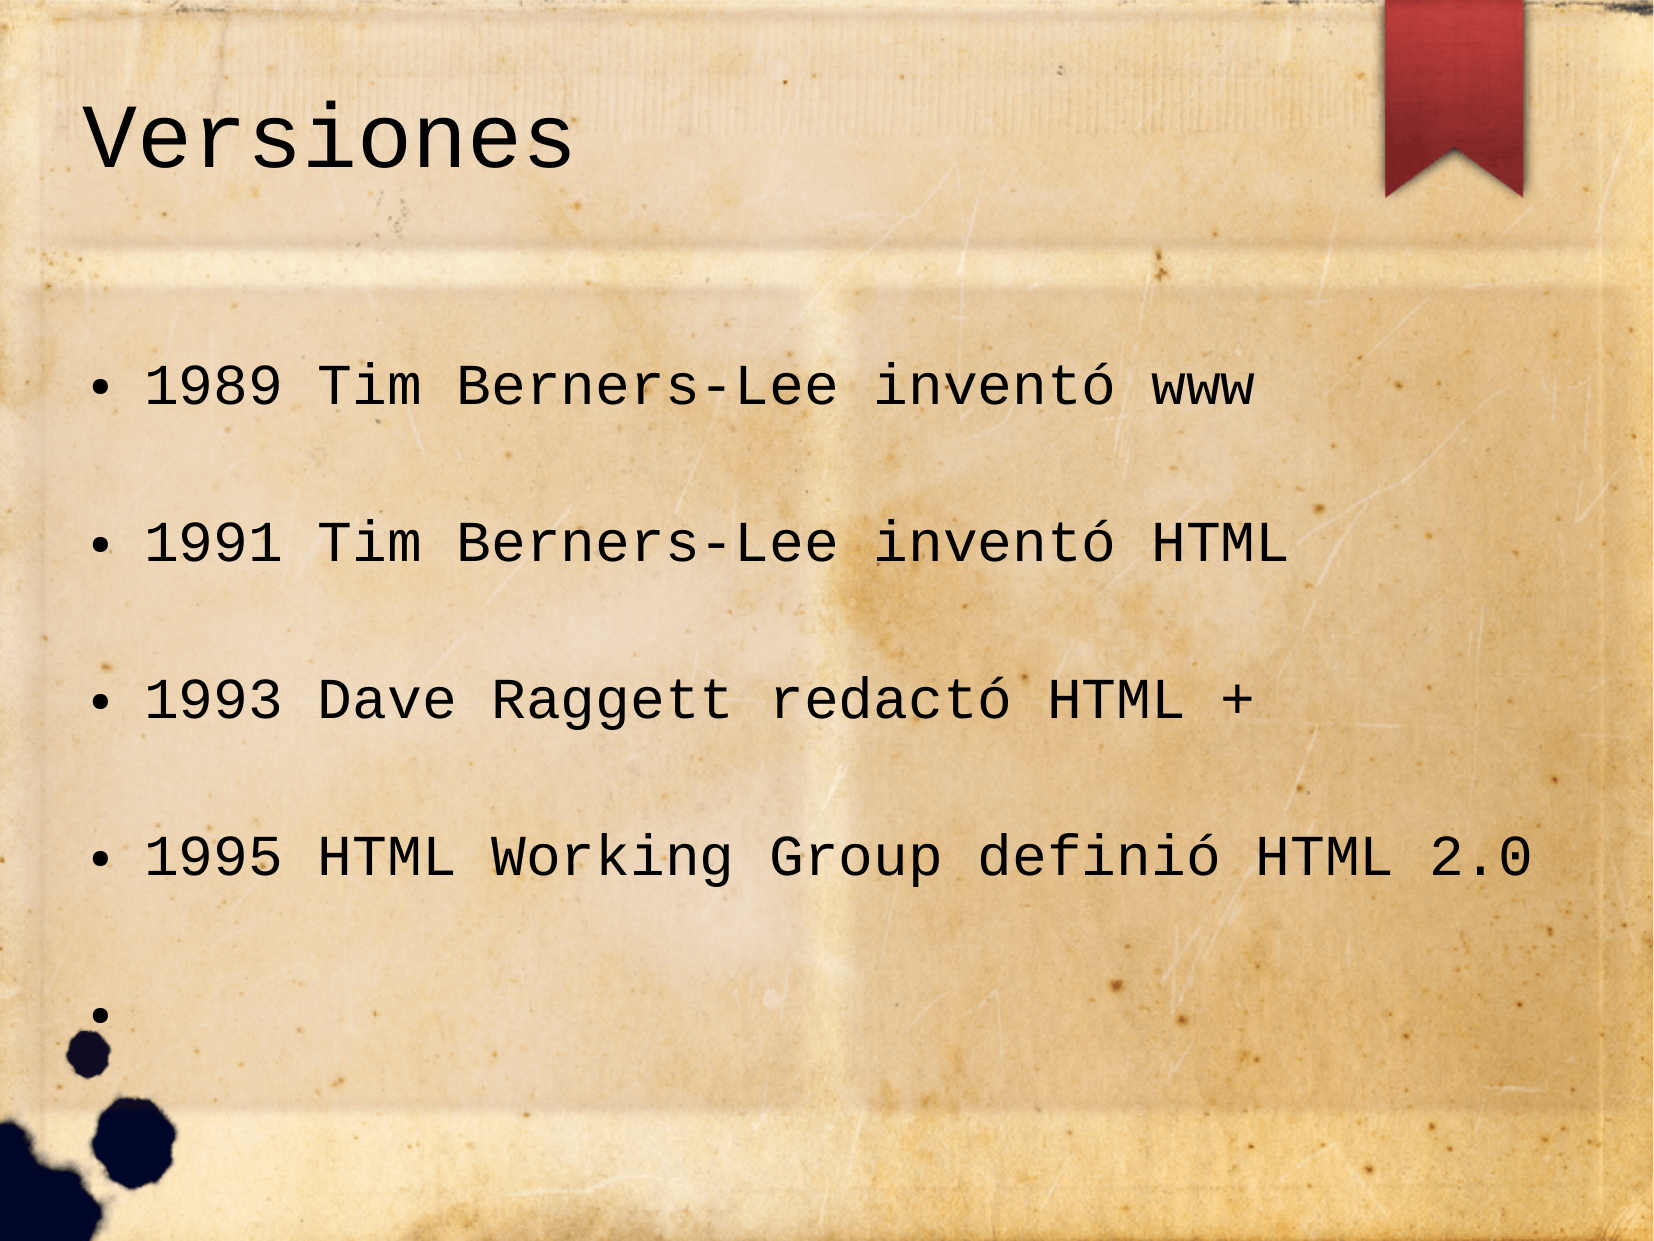

# Versiones
1989 Tim Berners-Lee inventó www
1991 Tim Berners-Lee inventó HTML
1993 Dave Raggett redactó HTML +
1995 HTML Working Group definió HTML 2.0